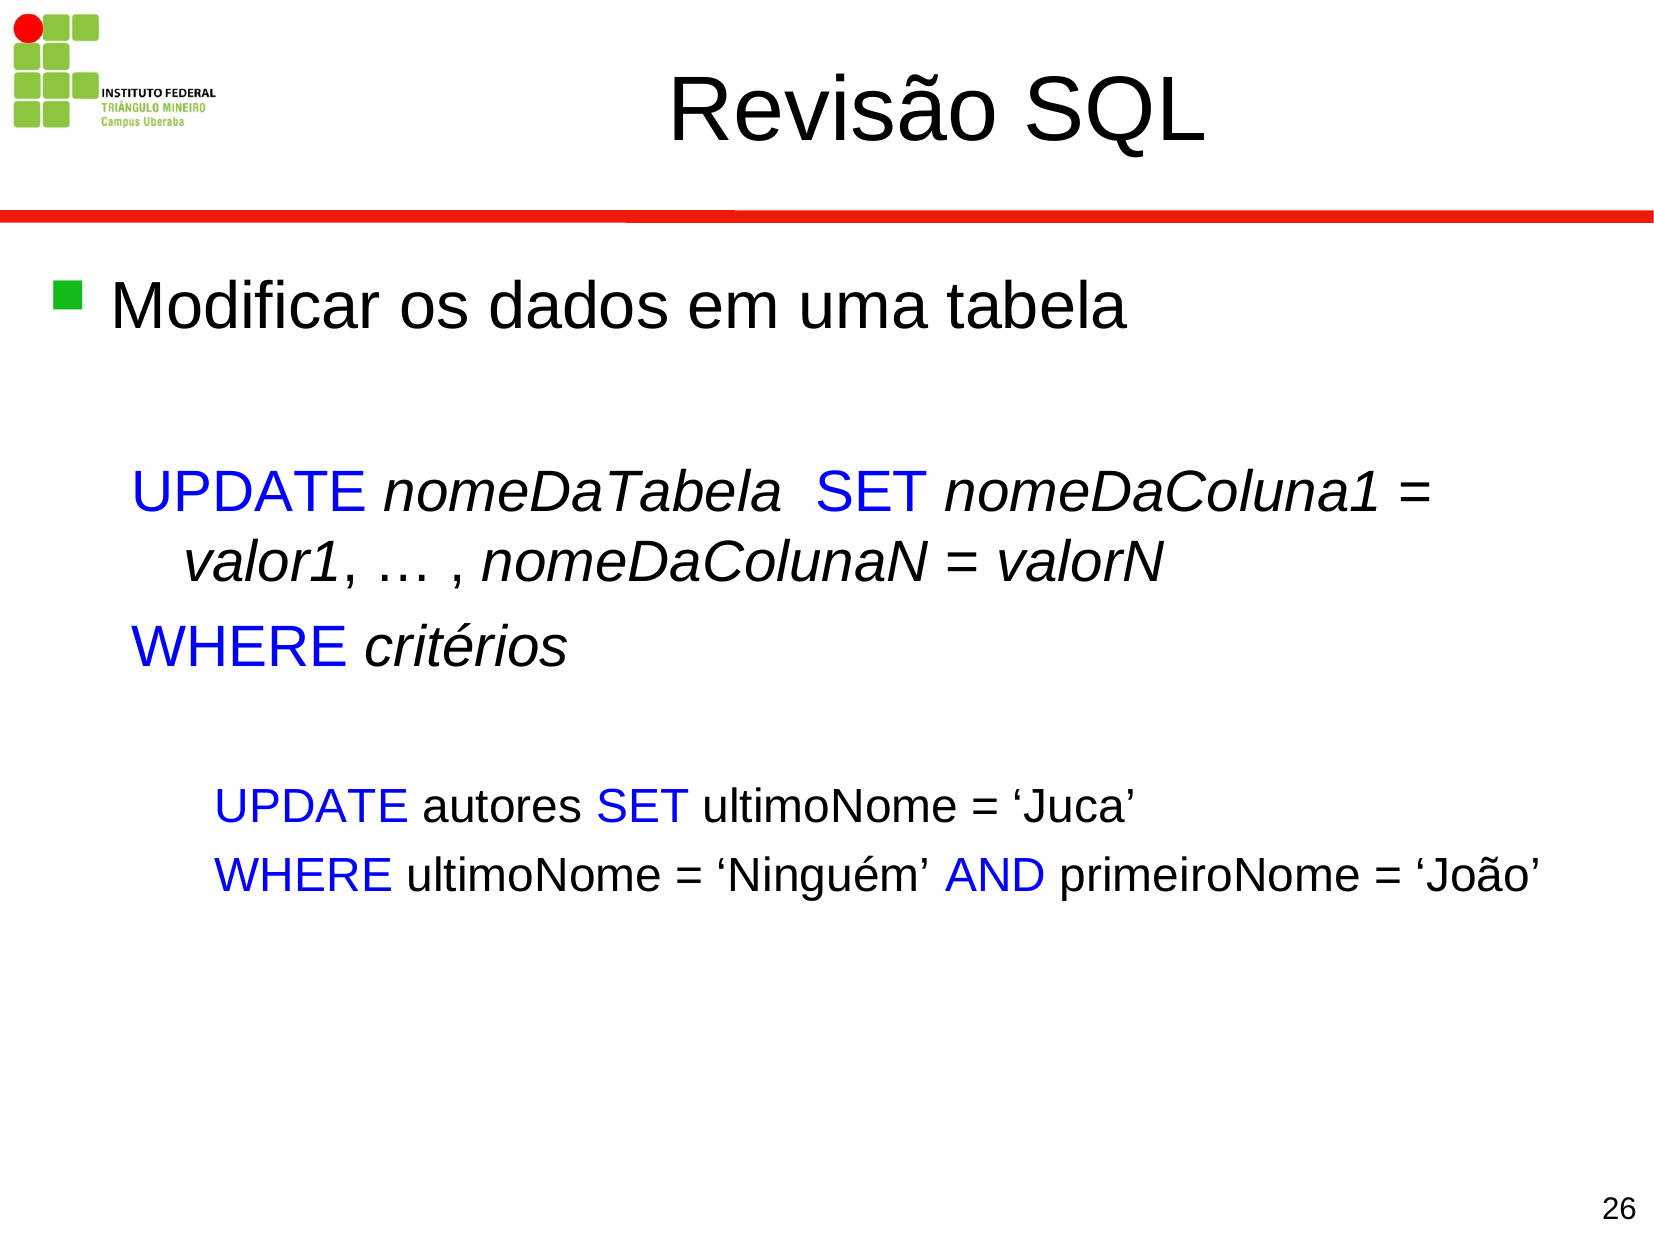

Revisão SQL
Modificar os dados em uma tabela
UPDATE nomeDaTabela SET nomeDaColuna1 = valor1, … , nomeDaColunaN = valorN
WHERE critérios
UPDATE autores SET ultimoNome = ‘Juca’
WHERE ultimoNome = ‘Ninguém’ AND primeiroNome = ‘João’